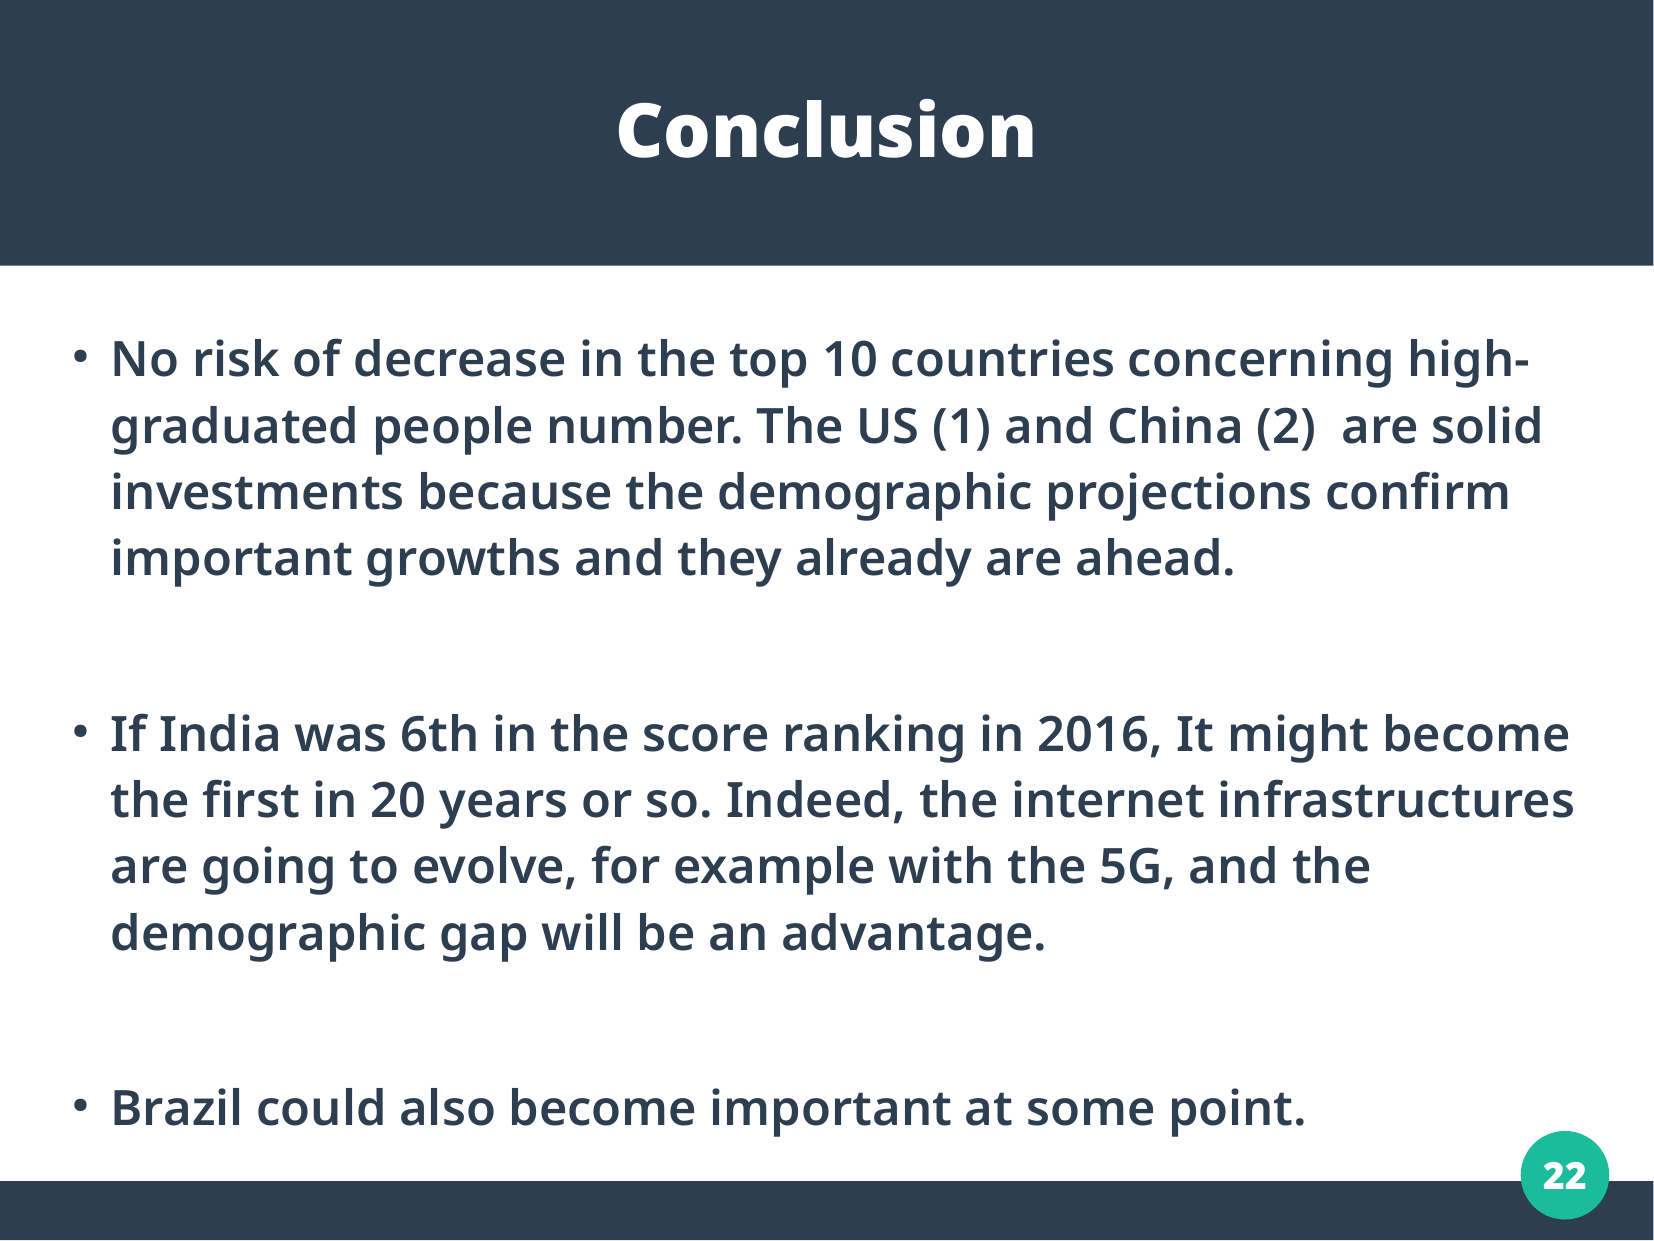

# Conclusion
No risk of decrease in the top 10 countries concerning high-graduated people number. The US (1) and China (2) are solid investments because the demographic projections confirm important growths and they already are ahead.
If India was 6th in the score ranking in 2016, It might become the first in 20 years or so. Indeed, the internet infrastructures are going to evolve, for example with the 5G, and the demographic gap will be an advantage.
Brazil could also become important at some point.
22